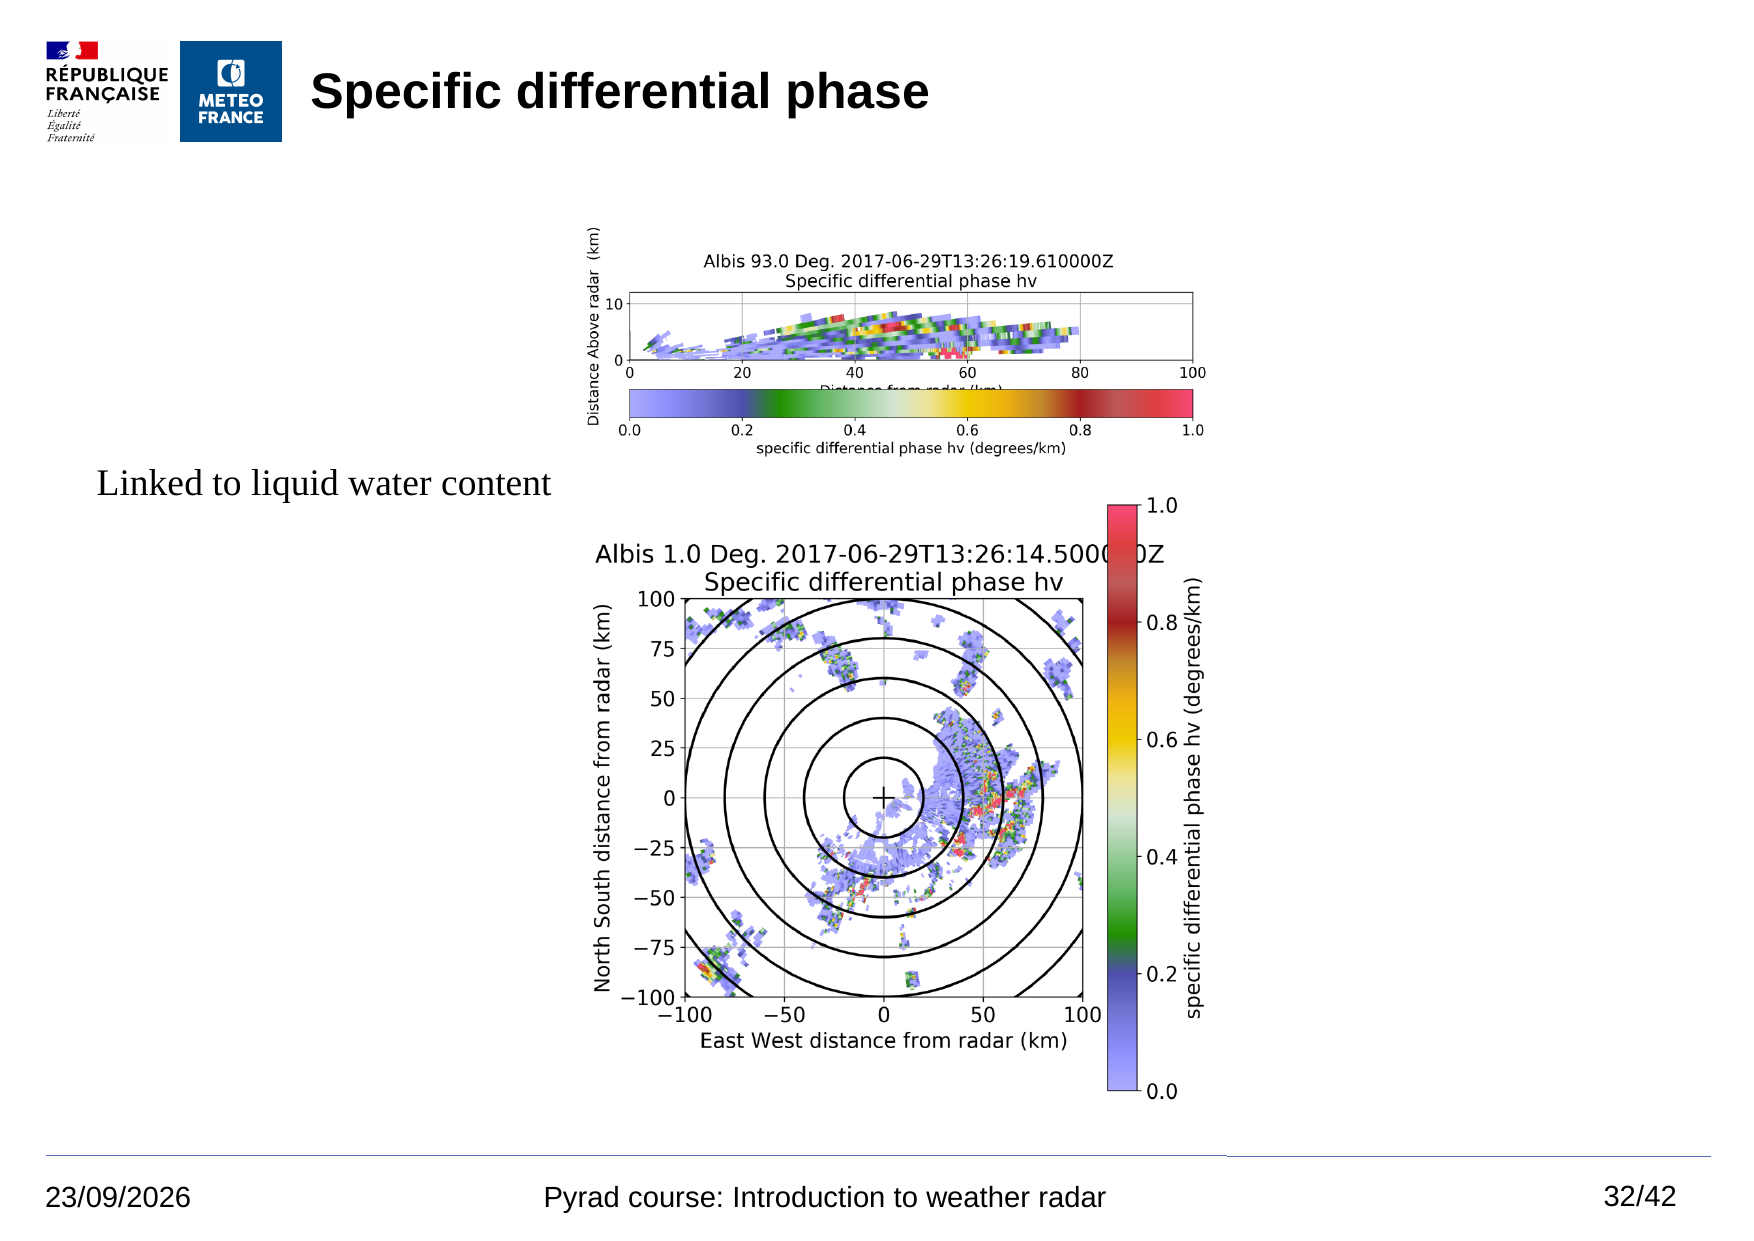

# Specific differential phase
Linked to liquid water content
32
Pyrad course: Introduction to weather radar